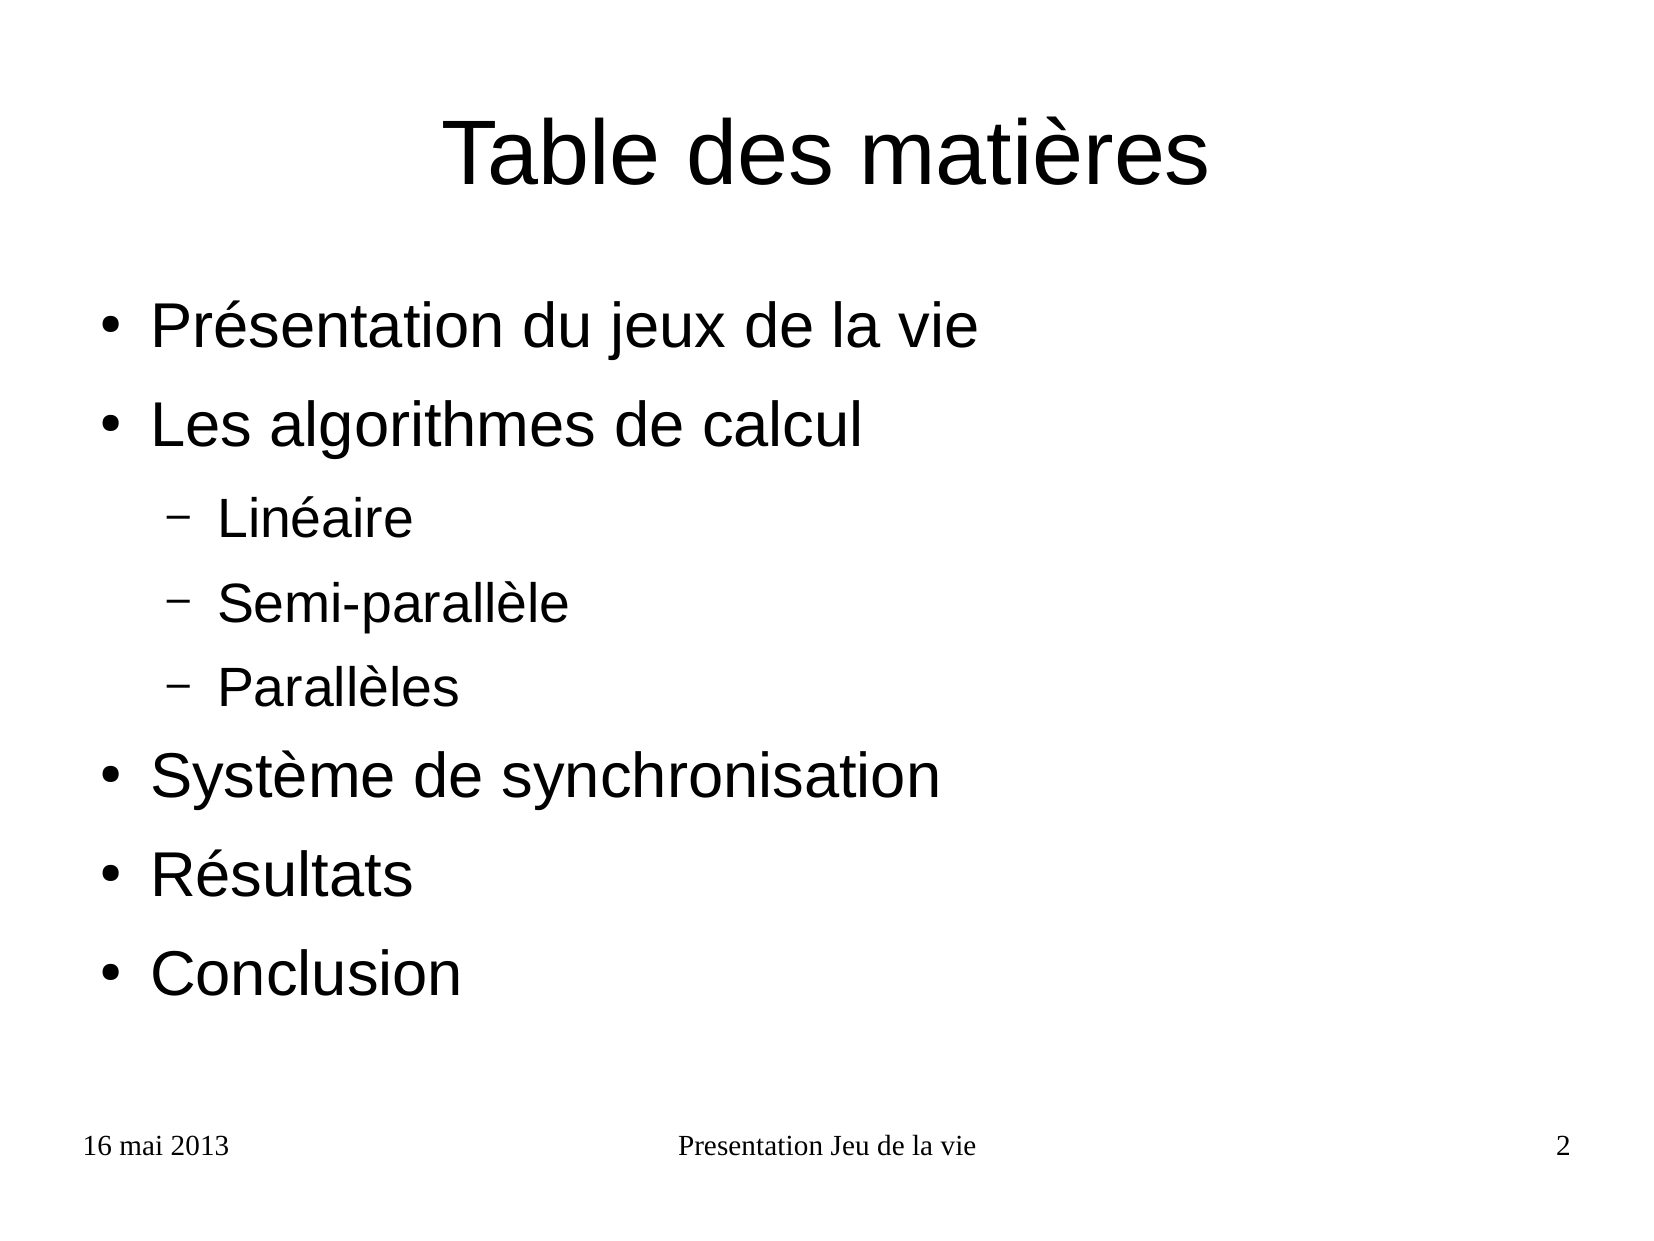

# Table des matières
Présentation du jeux de la vie
Les algorithmes de calcul
Linéaire
Semi-parallèle
Parallèles
Système de synchronisation
Résultats
Conclusion
16 mai 2013
Presentation Jeu de la vie
2